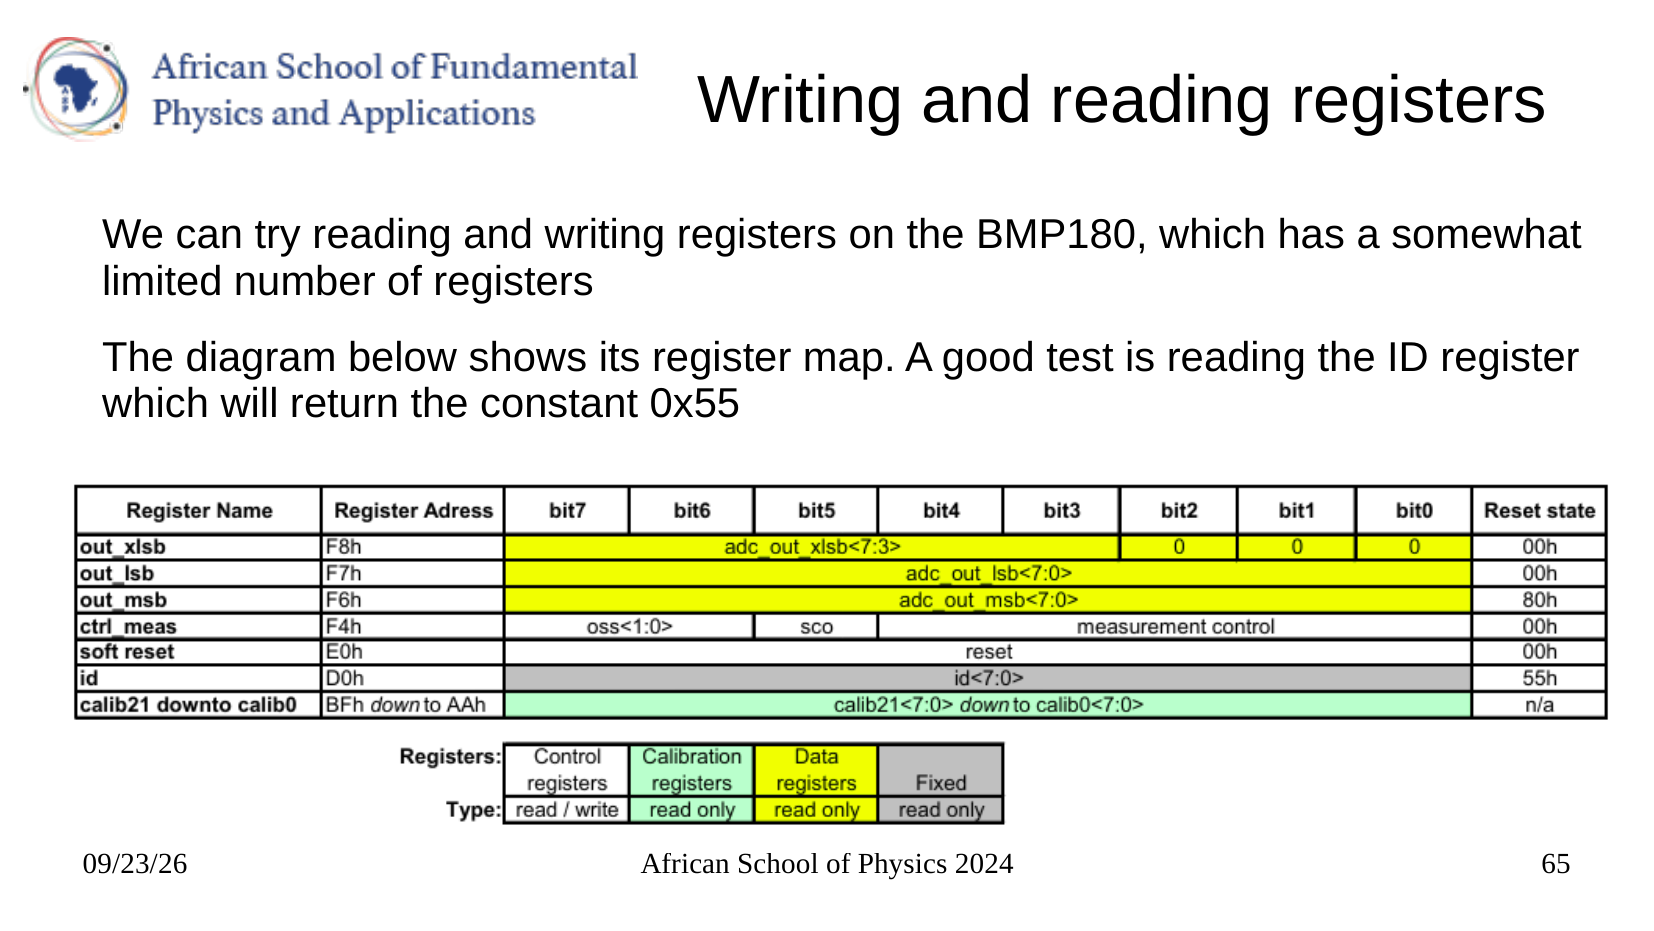

# Writing and reading registers
We can try reading and writing registers on the BMP180, which has a somewhat limited number of registers
The diagram below shows its register map. A good test is reading the ID register which will return the constant 0x55
African School of Physics 2024
65